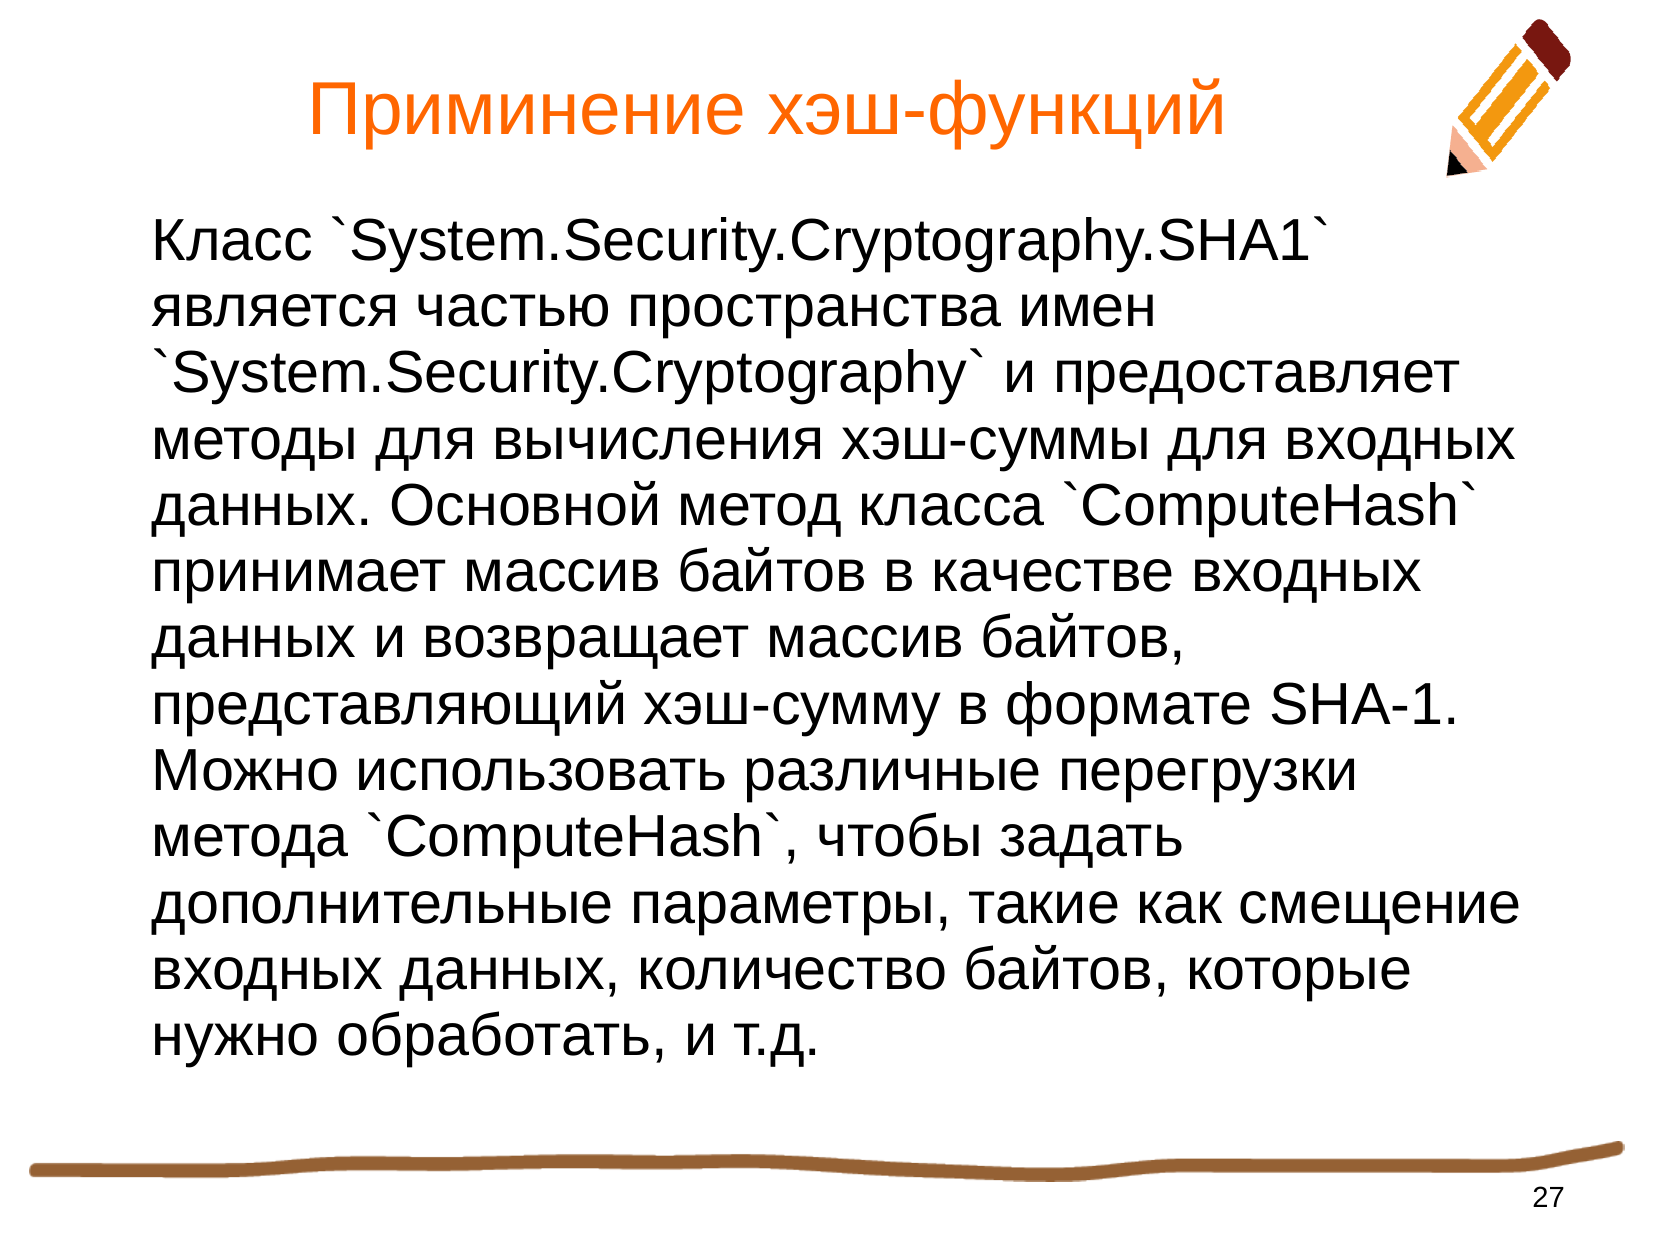

# Приминение хэш-функций
Класс `System.Security.Cryptography.SHA1` является частью пространства имен `System.Security.Cryptography` и предоставляет методы для вычисления хэш-суммы для входных данных. Основной метод класса `ComputeHash` принимает массив байтов в качестве входных данных и возвращает массив байтов, представляющий хэш-сумму в формате SHA-1. Можно использовать различные перегрузки метода `ComputeHash`, чтобы задать дополнительные параметры, такие как смещение входных данных, количество байтов, которые нужно обработать, и т.д.
27